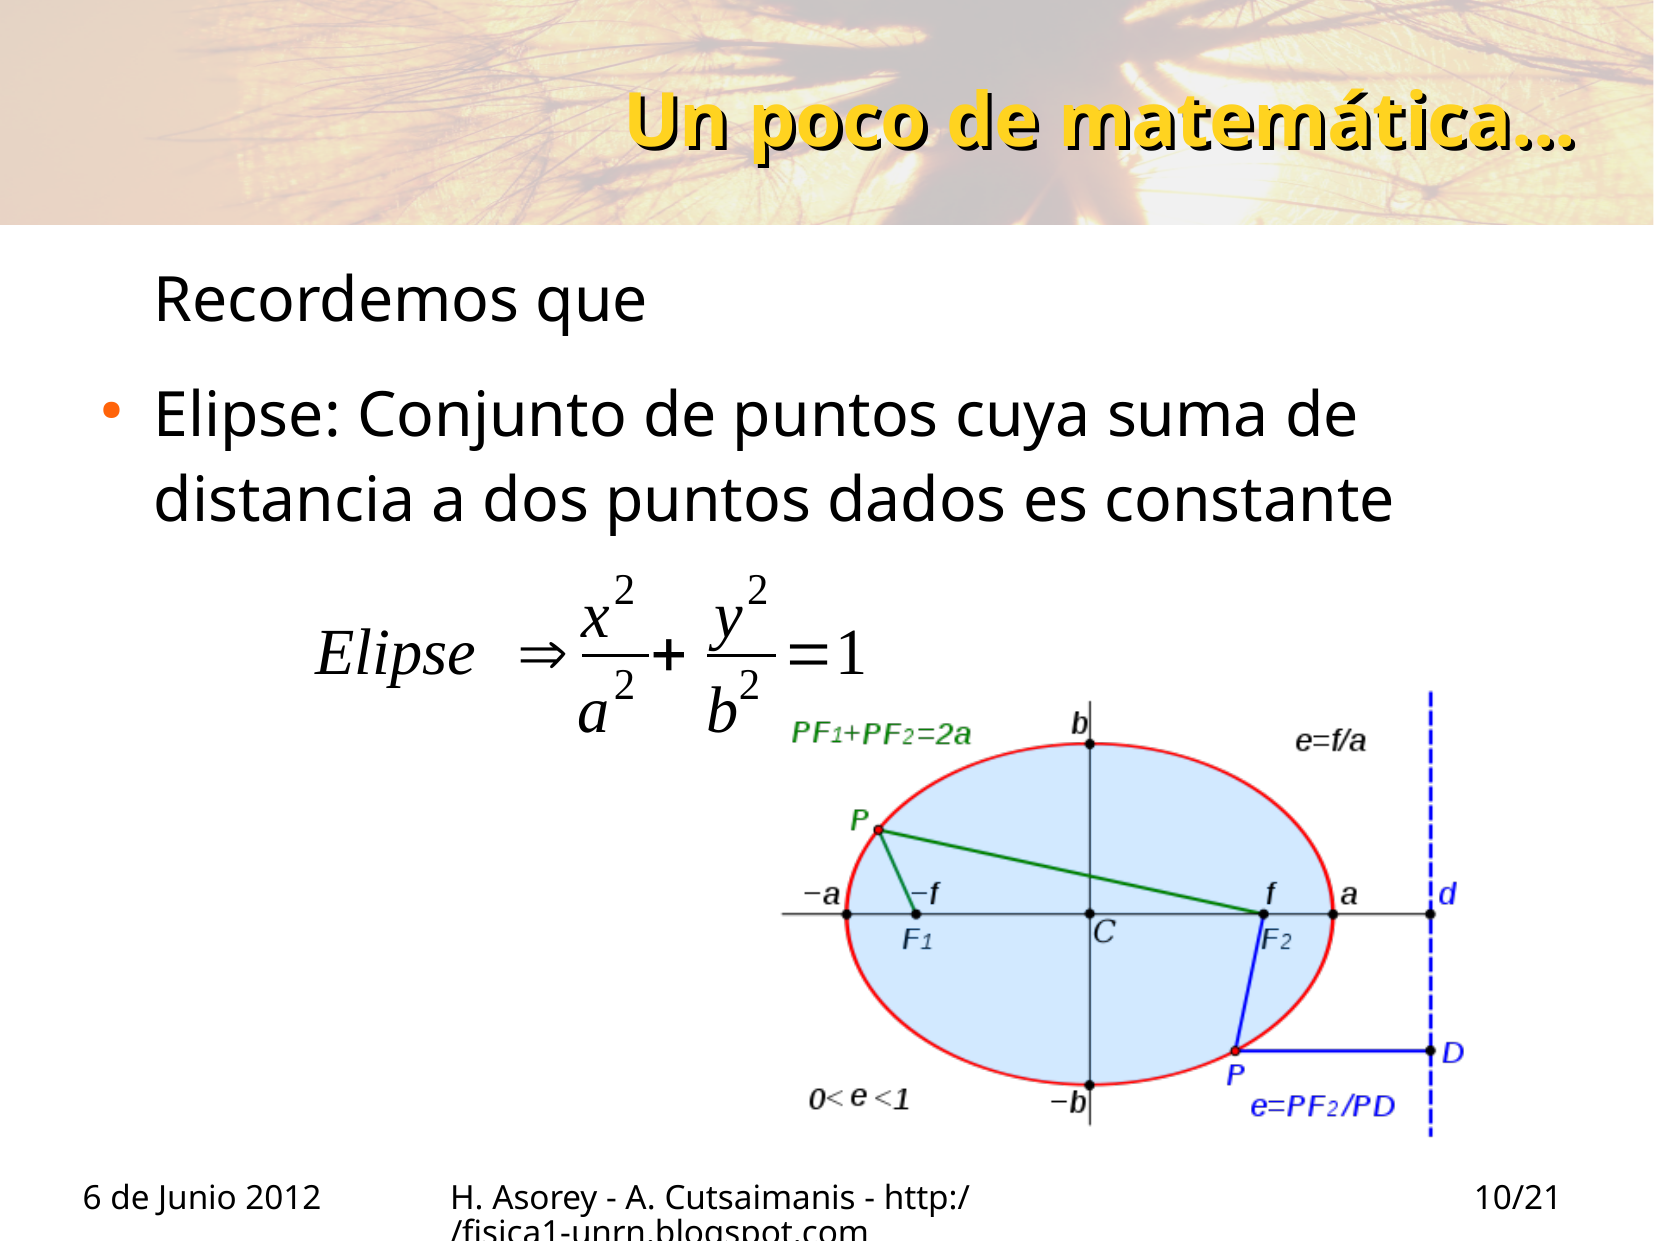

# Un poco de matemática...
Recordemos que
Elipse: Conjunto de puntos cuya suma de distancia a dos puntos dados es constante
6 de Junio 2012
H. Asorey - A. Cutsaimanis - http://fisica1-unrn.blogspot.com
10